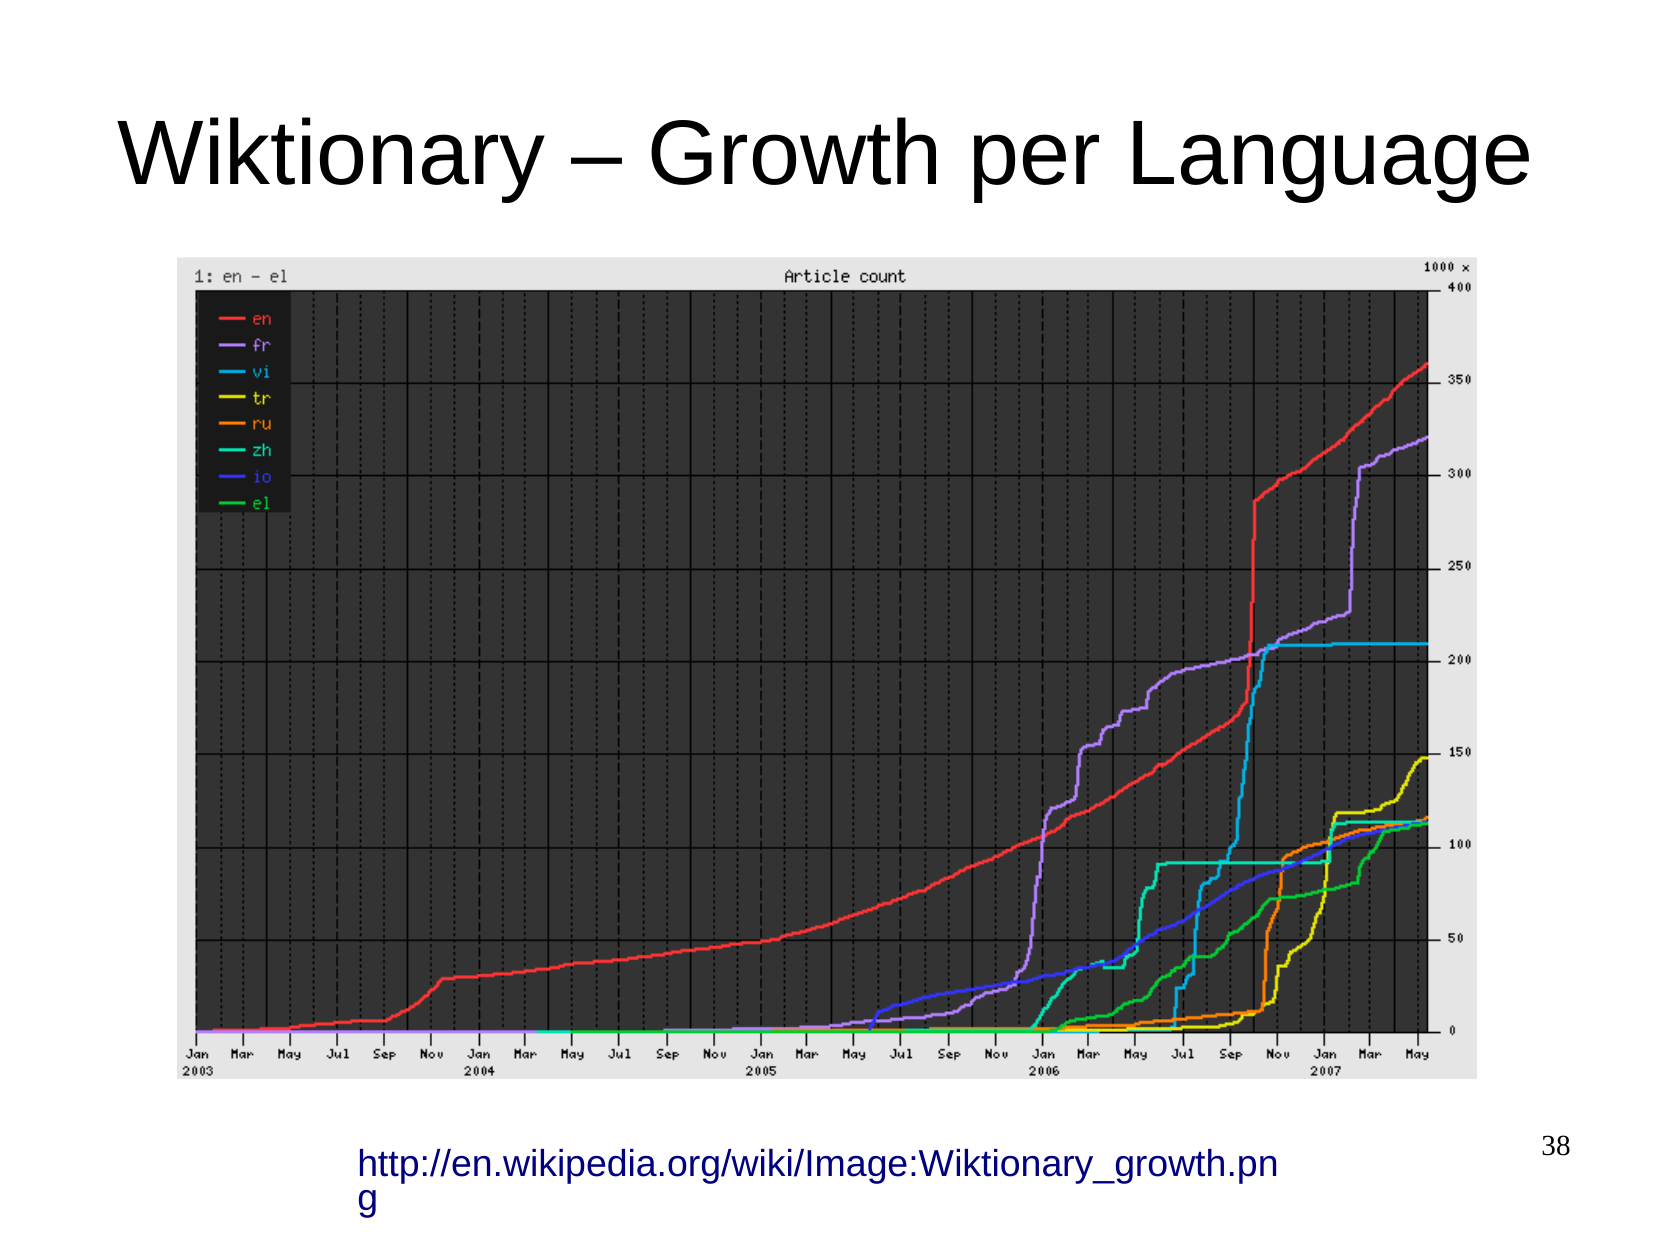

# Wiktionary – Growth per Language
38
http://en.wikipedia.org/wiki/Image:Wiktionary_growth.png